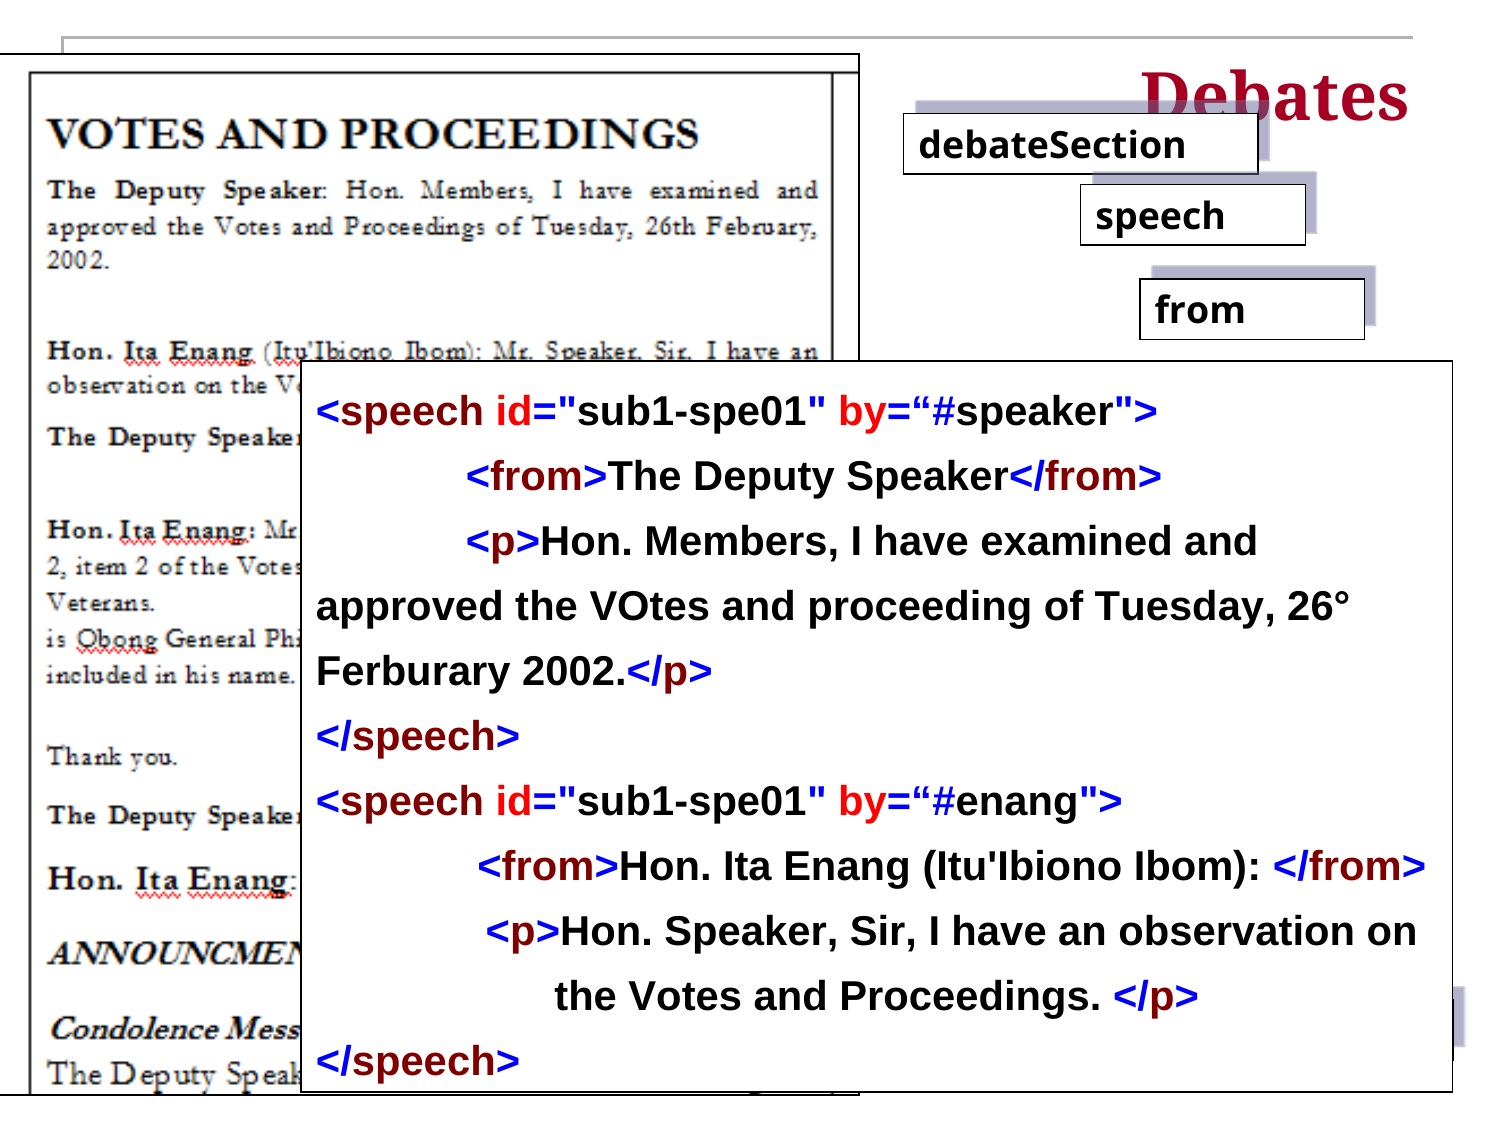

# Debates
debateSection
speech
from
<speech id="sub1-spe01" by=“#speaker">
	<from>The Deputy Speaker</from>
	<p>Hon. Members, I have examined and approved the VOtes and proceeding of Tuesday, 26° Ferburary 2002.</p>
</speech>
<speech id="sub1-spe01" by=“#enang">
	<from>Hon. Ita Enang (Itu'Ibiono Ibom): </from>
	<p>Hon. Speaker, Sir, I have an observation on the Votes and Proceedings. </p>
</speech>
prayersSection